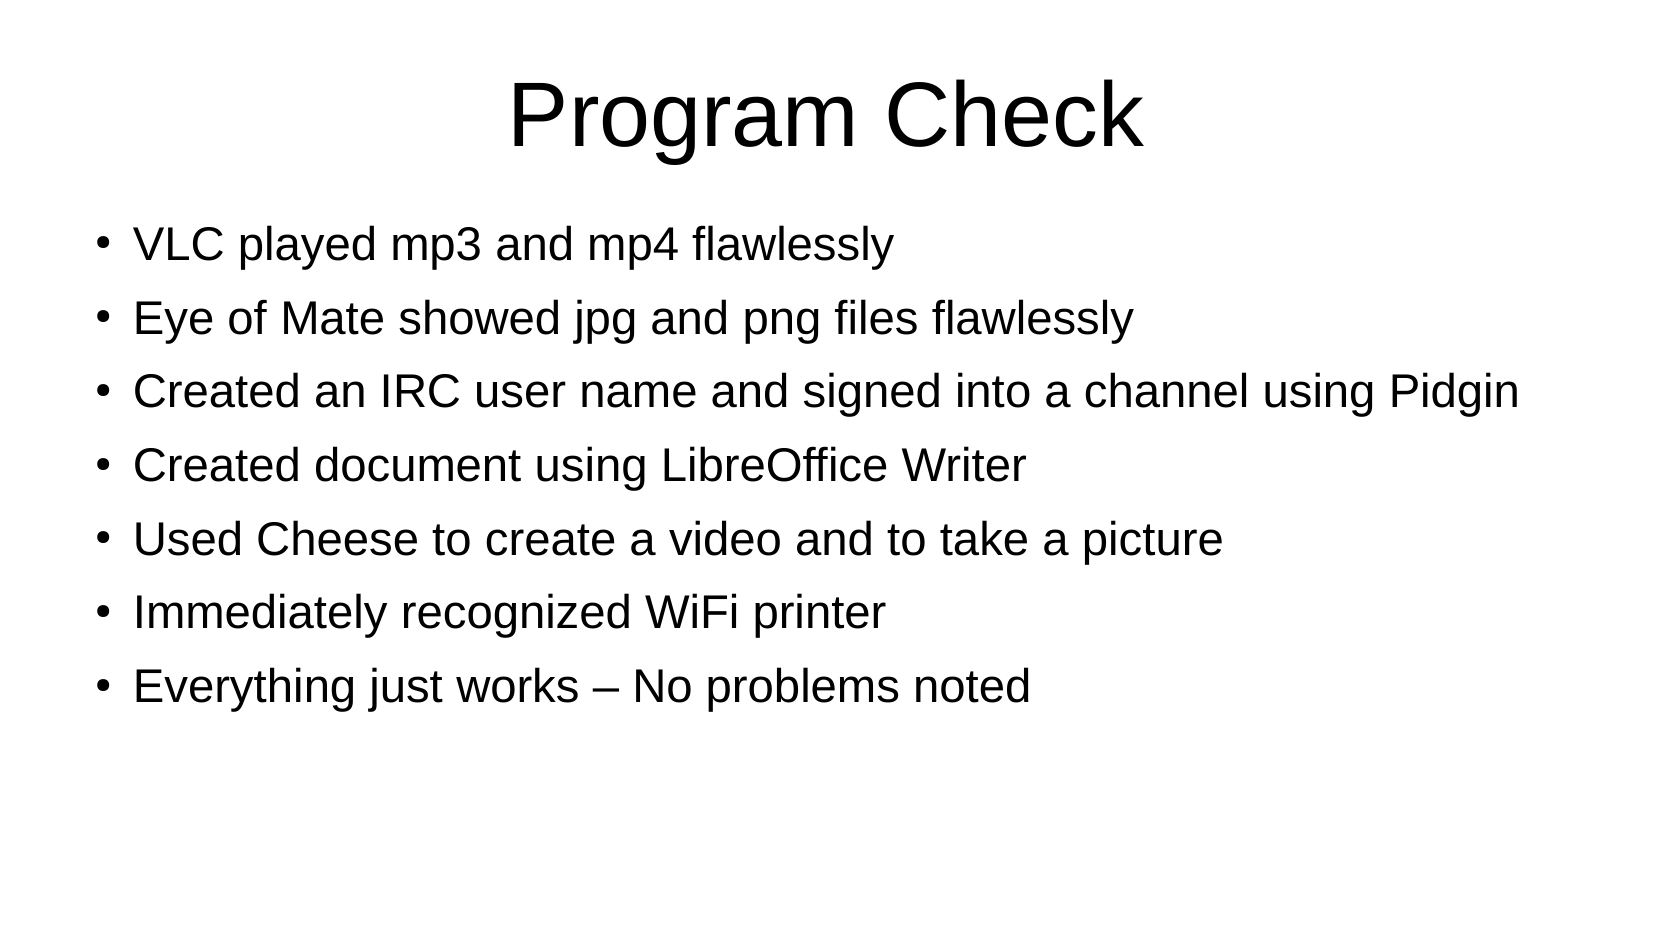

# Program Check
VLC played mp3 and mp4 flawlessly
Eye of Mate showed jpg and png files flawlessly
Created an IRC user name and signed into a channel using Pidgin
Created document using LibreOffice Writer
Used Cheese to create a video and to take a picture
Immediately recognized WiFi printer
Everything just works – No problems noted